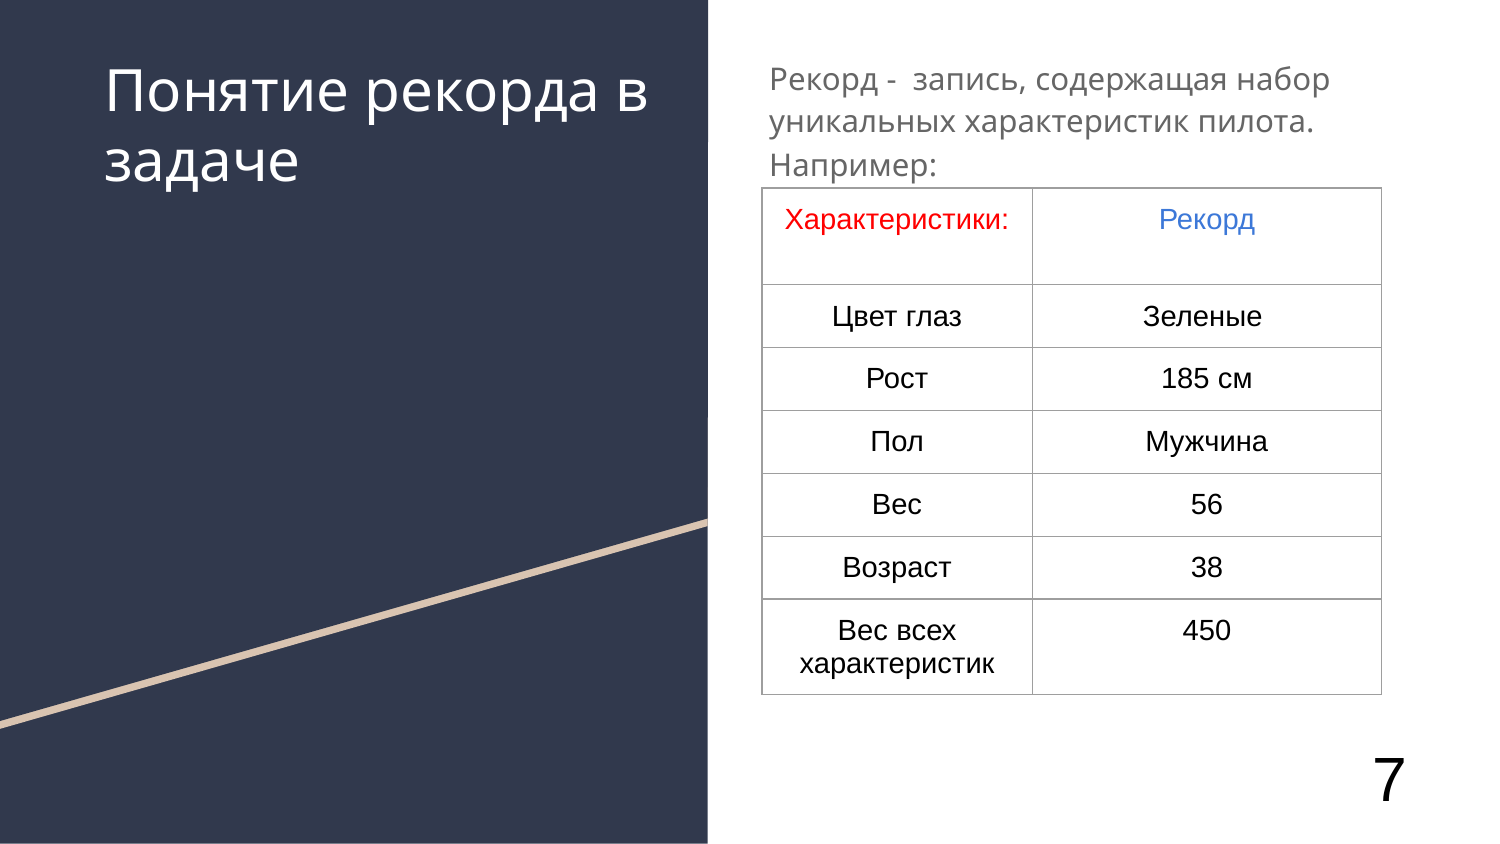

# Понятие рекорда в задаче
Рекорд - запись, содержащая набор уникальных характеристик пилота. Например:
| Характеристики: | Рекорд |
| --- | --- |
| Цвет глаз | Зеленые |
| Рост | 185 см |
| Пол | Мужчина |
| Вес | 56 |
| Возраст | 38 |
| Вес всех характеристик | 450 |
7